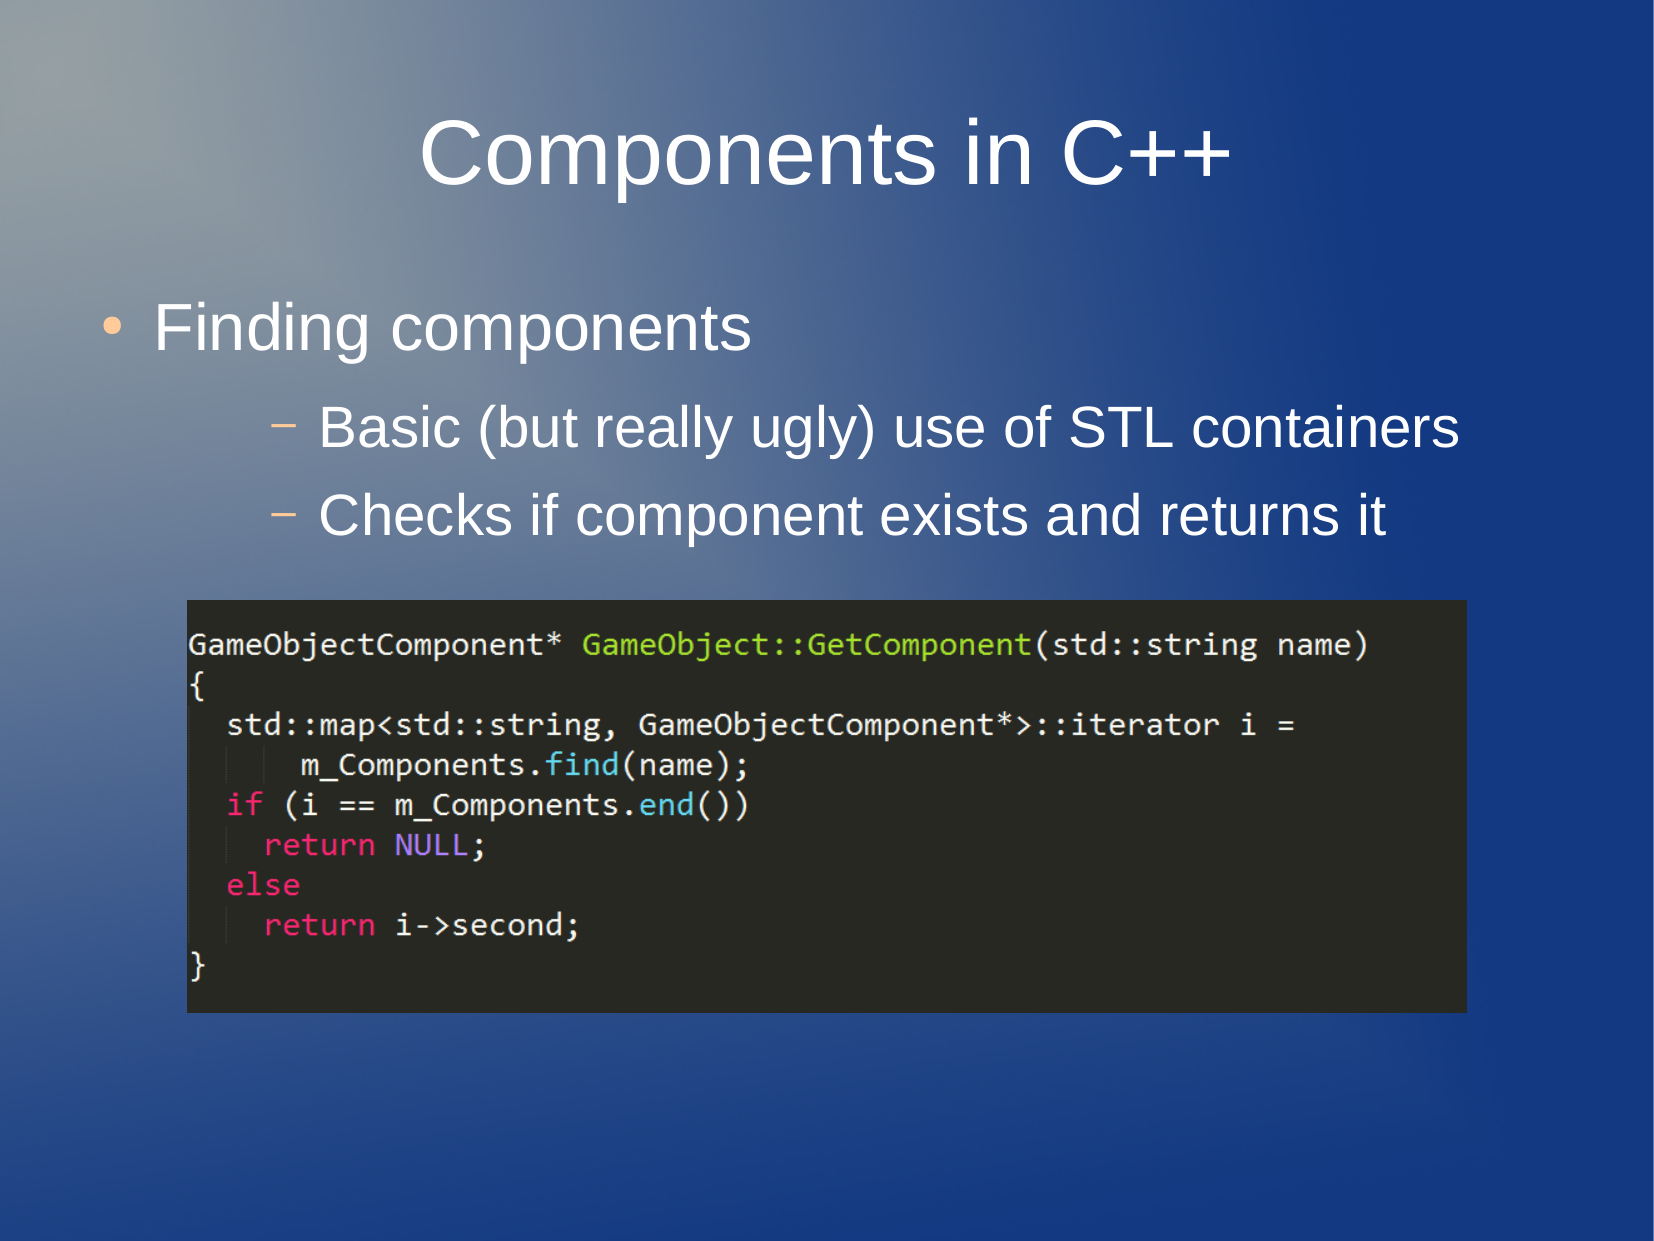

# Components in C++
Finding components
Basic (but really ugly) use of STL containers
Checks if component exists and returns it